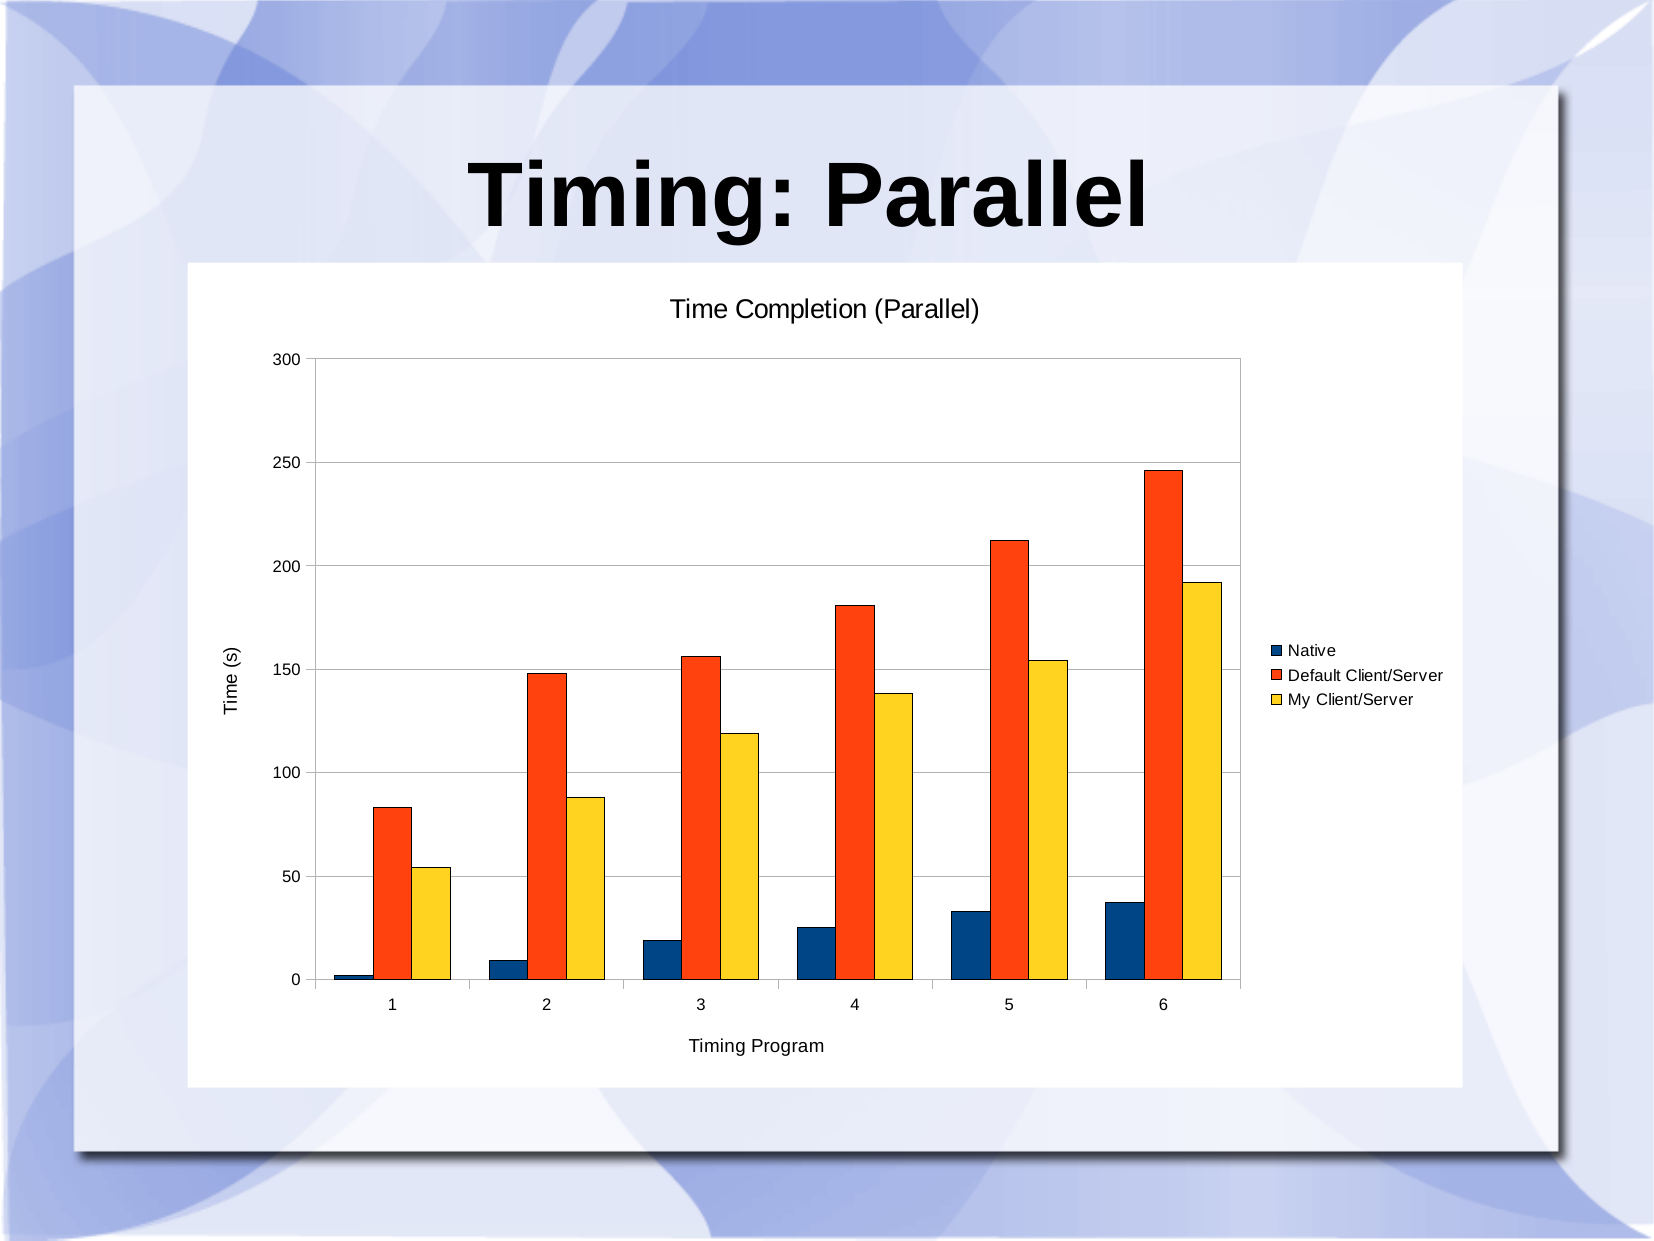

# Timing: Parallel
### Chart: Time Completion (Parallel)
| Category | Native | Default Client/Server | My Client/Server |
|---|---|---|---|
| 1 | 2.0 | 83.0 | 54.0 |
| 2 | 9.0 | 148.0 | 88.0 |
| 3 | 19.0 | 156.0 | 119.0 |
| 4 | 25.0 | 181.0 | 138.0 |
| 5 | 33.0 | 212.0 | 154.0 |
| 6 | 37.0 | 246.0 | 192.0 |